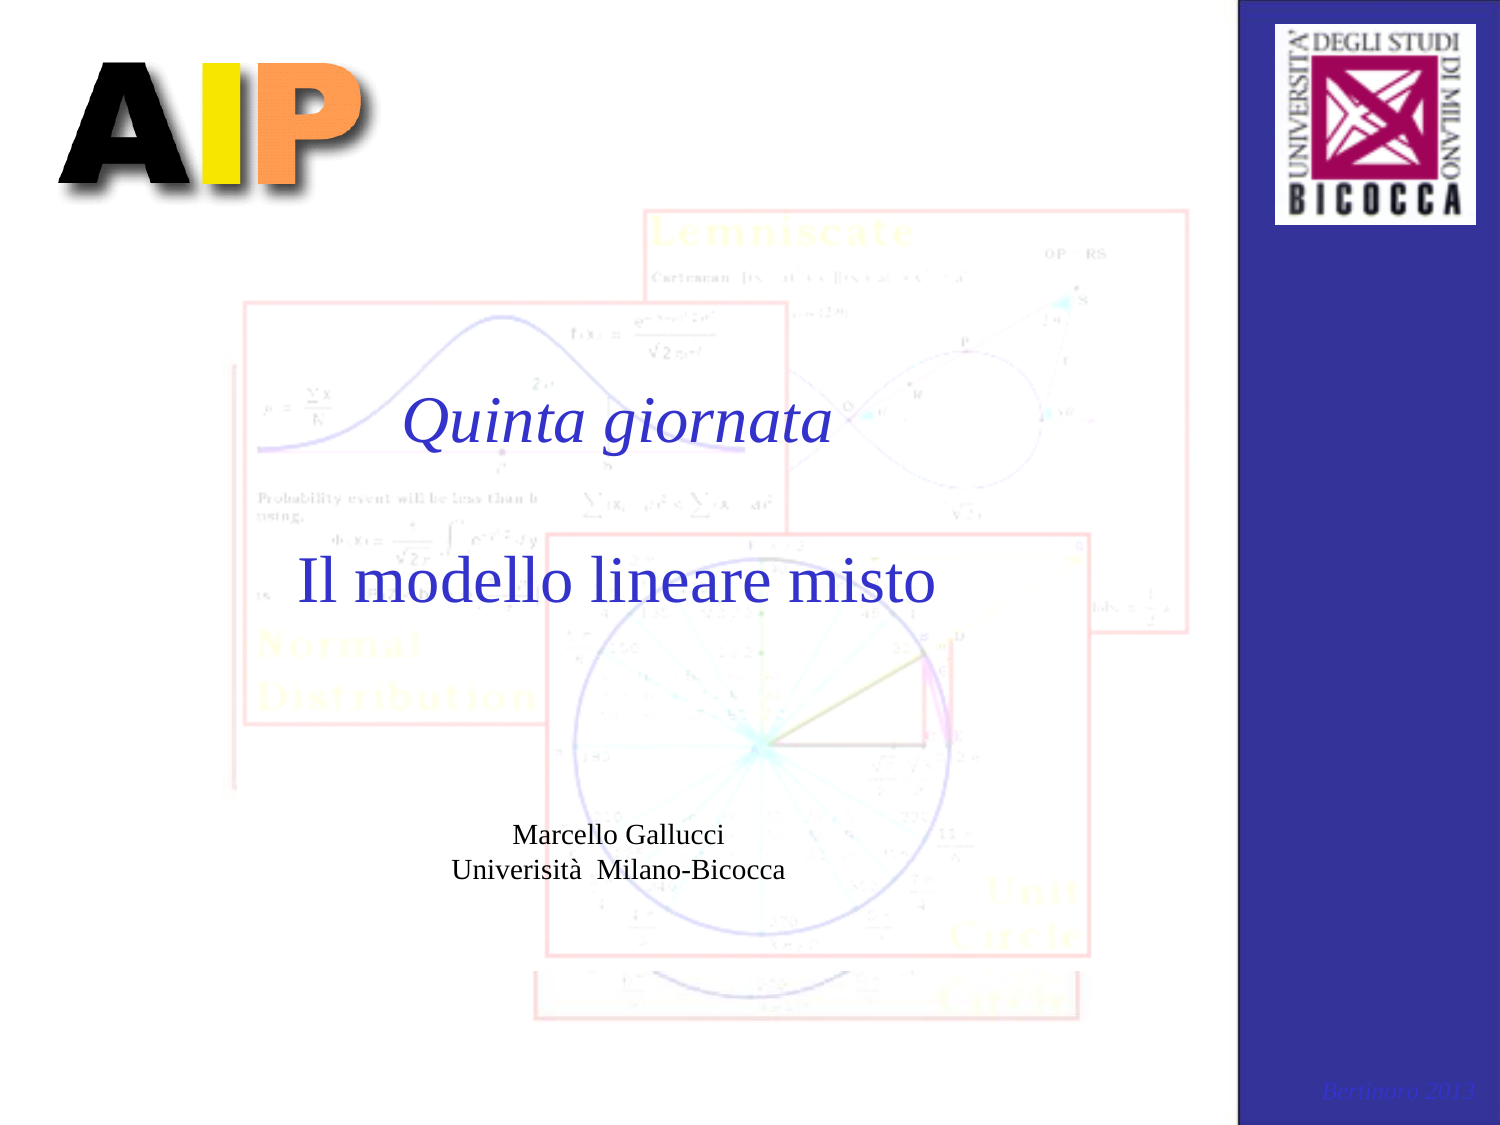

# Quinta giornata Il modello lineare misto
Marcello Gallucci
Univerisità Milano-Bicocca
Bertinoro 2013